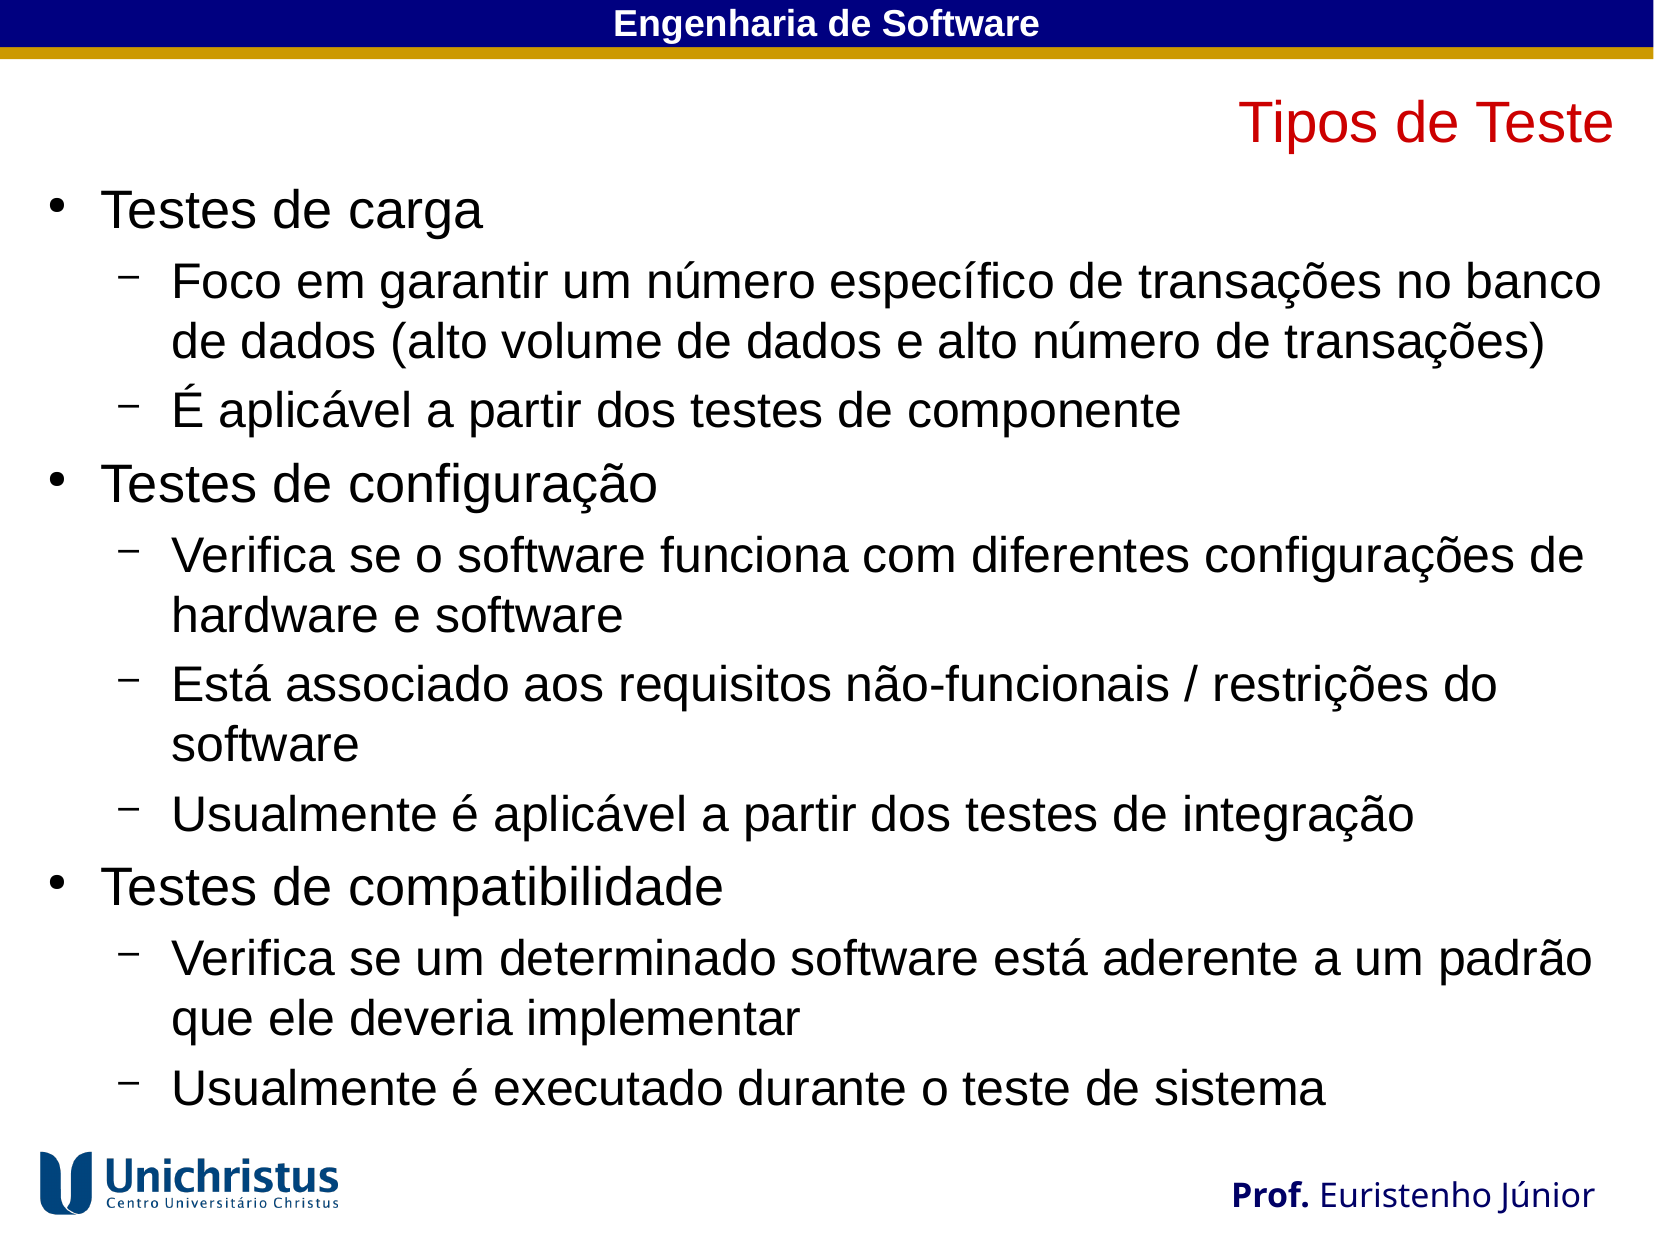

Engenharia de Software
Tipos de Teste
# Testes de carga
Foco em garantir um número específico de transações no banco de dados (alto volume de dados e alto número de transações)
É aplicável a partir dos testes de componente
Testes de configuração
Verifica se o software funciona com diferentes configurações de hardware e software
Está associado aos requisitos não-funcionais / restrições do software
Usualmente é aplicável a partir dos testes de integração
Testes de compatibilidade
Verifica se um determinado software está aderente a um padrão que ele deveria implementar
Usualmente é executado durante o teste de sistema
Prof. Euristenho Júnior